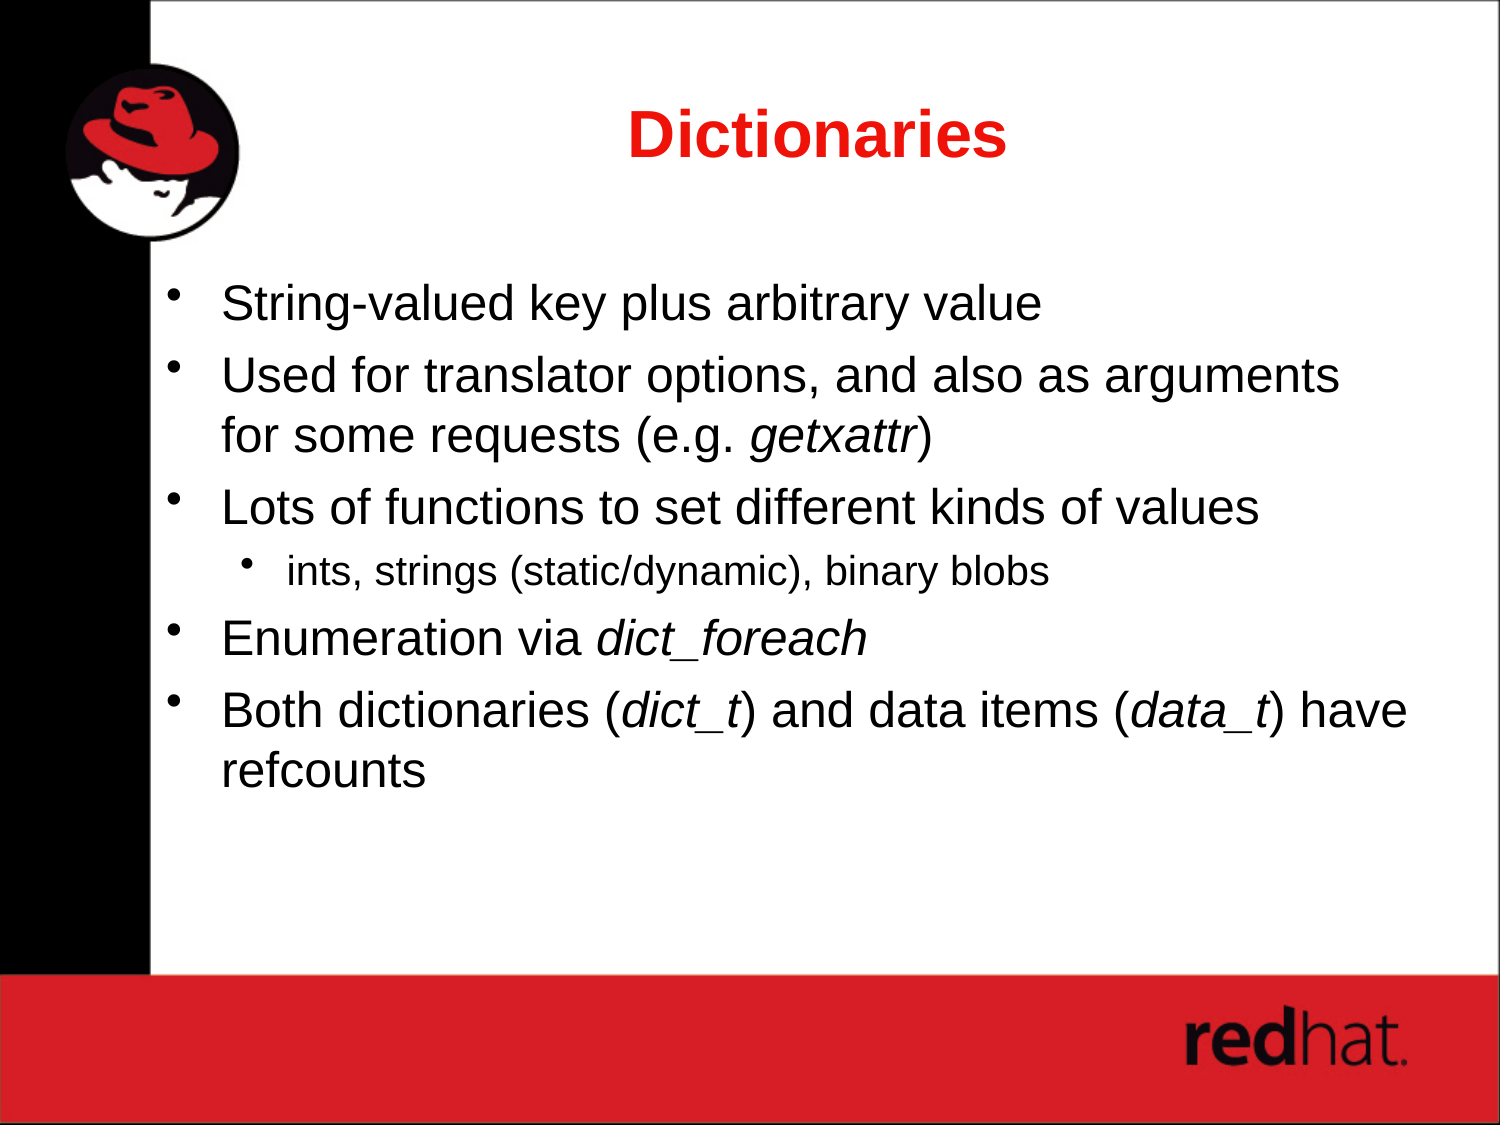

# Dictionaries
String-valued key plus arbitrary value
Used for translator options, and also as arguments for some requests (e.g. getxattr)
Lots of functions to set different kinds of values
ints, strings (static/dynamic), binary blobs
Enumeration via dict_foreach
Both dictionaries (dict_t) and data items (data_t) have refcounts